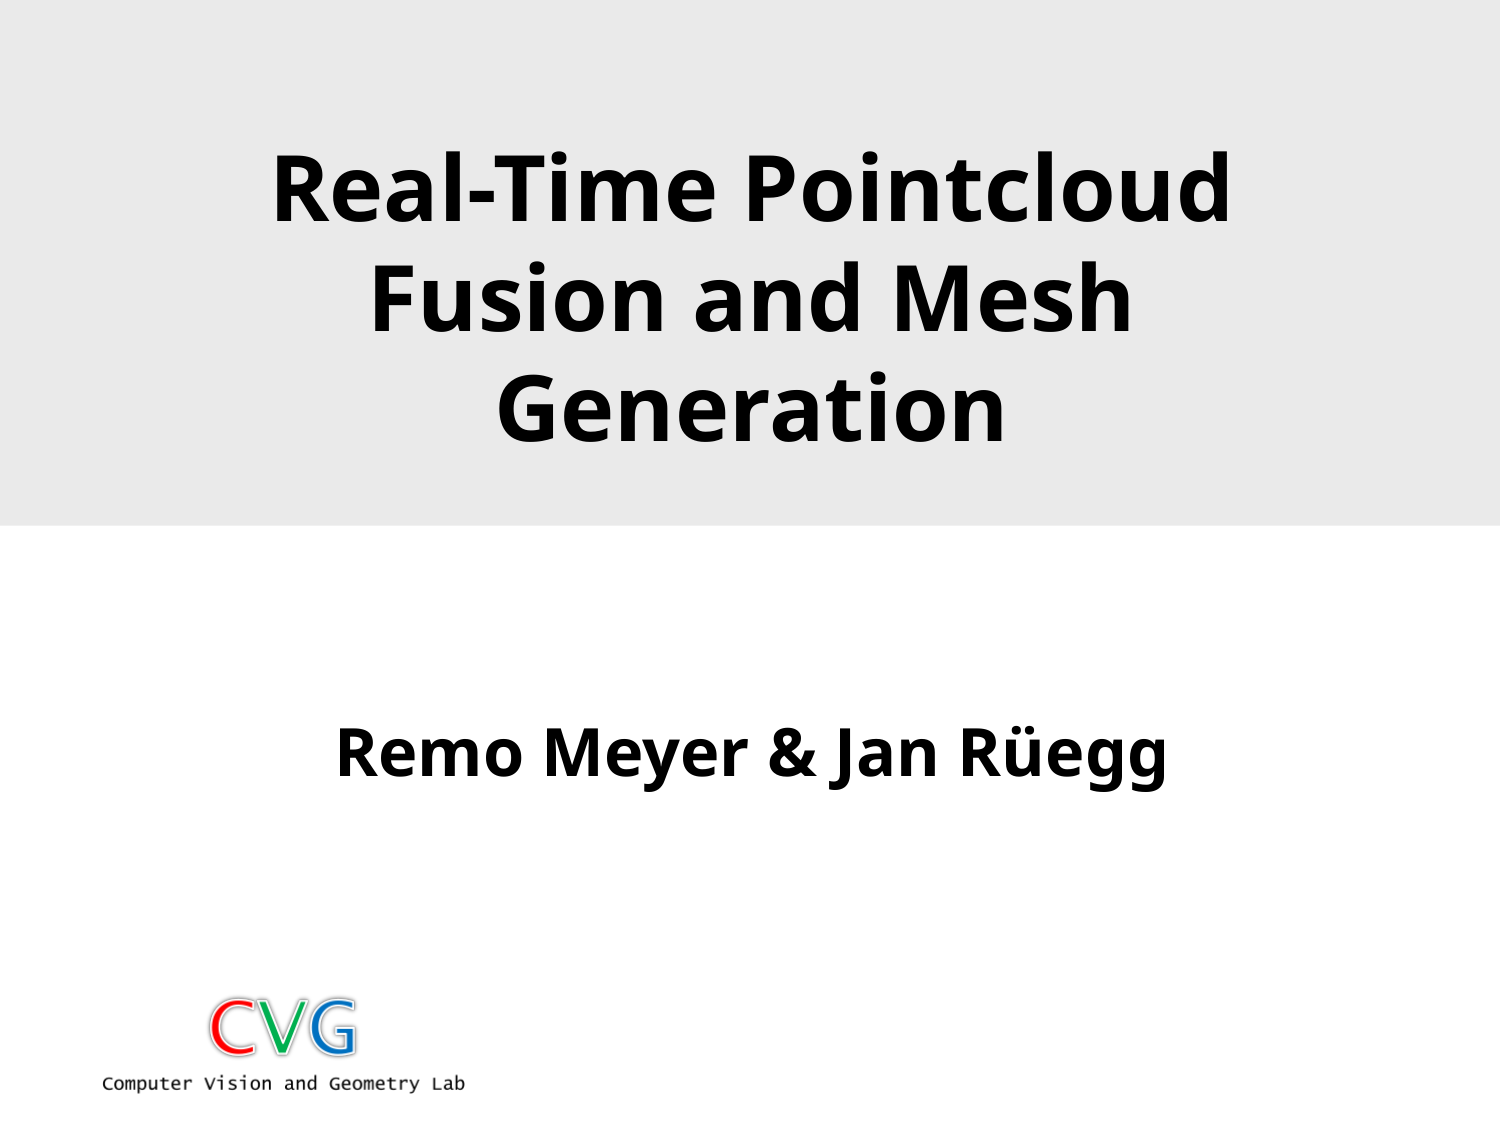

# Real-Time Pointcloud Fusion and Mesh Generation
Remo Meyer & Jan Rüegg